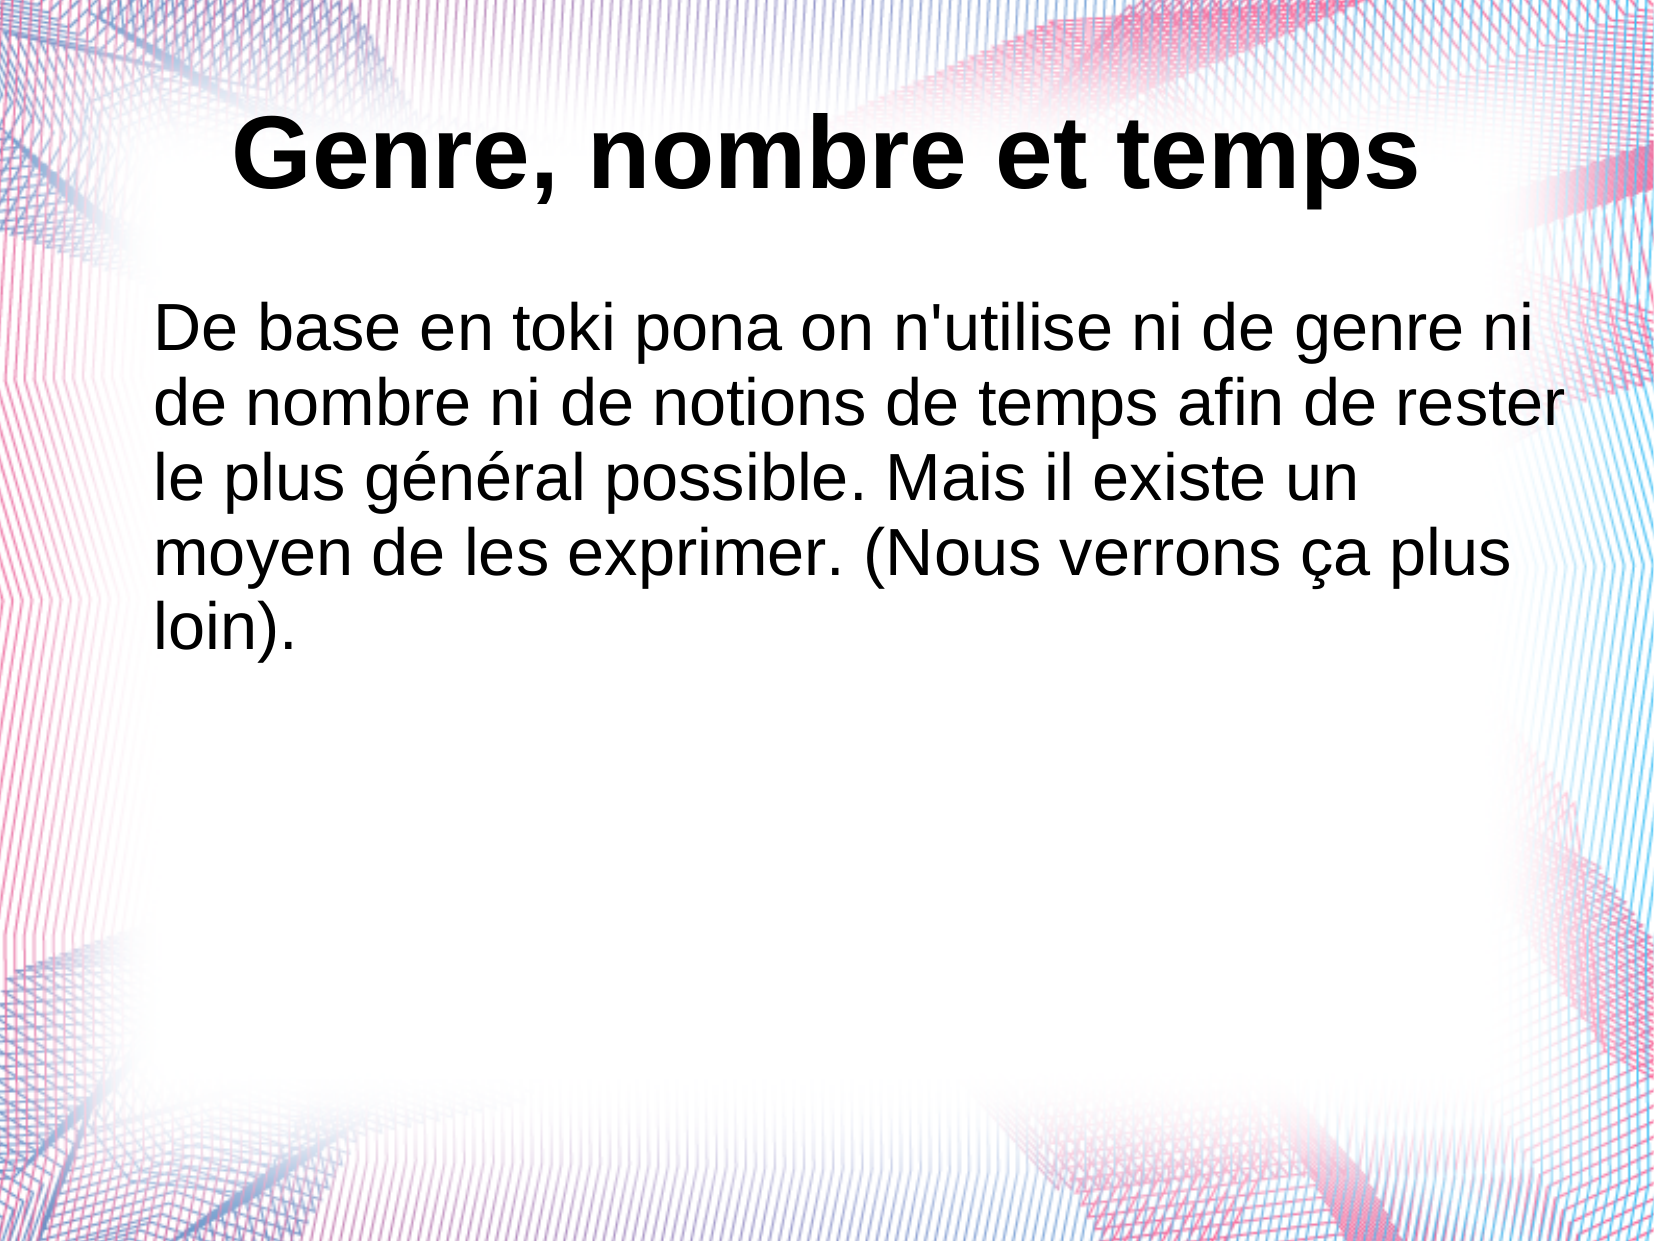

# Genre, nombre et temps
De base en toki pona on n'utilise ni de genre ni de nombre ni de notions de temps afin de rester le plus général possible. Mais il existe un moyen de les exprimer. (Nous verrons ça plus loin).